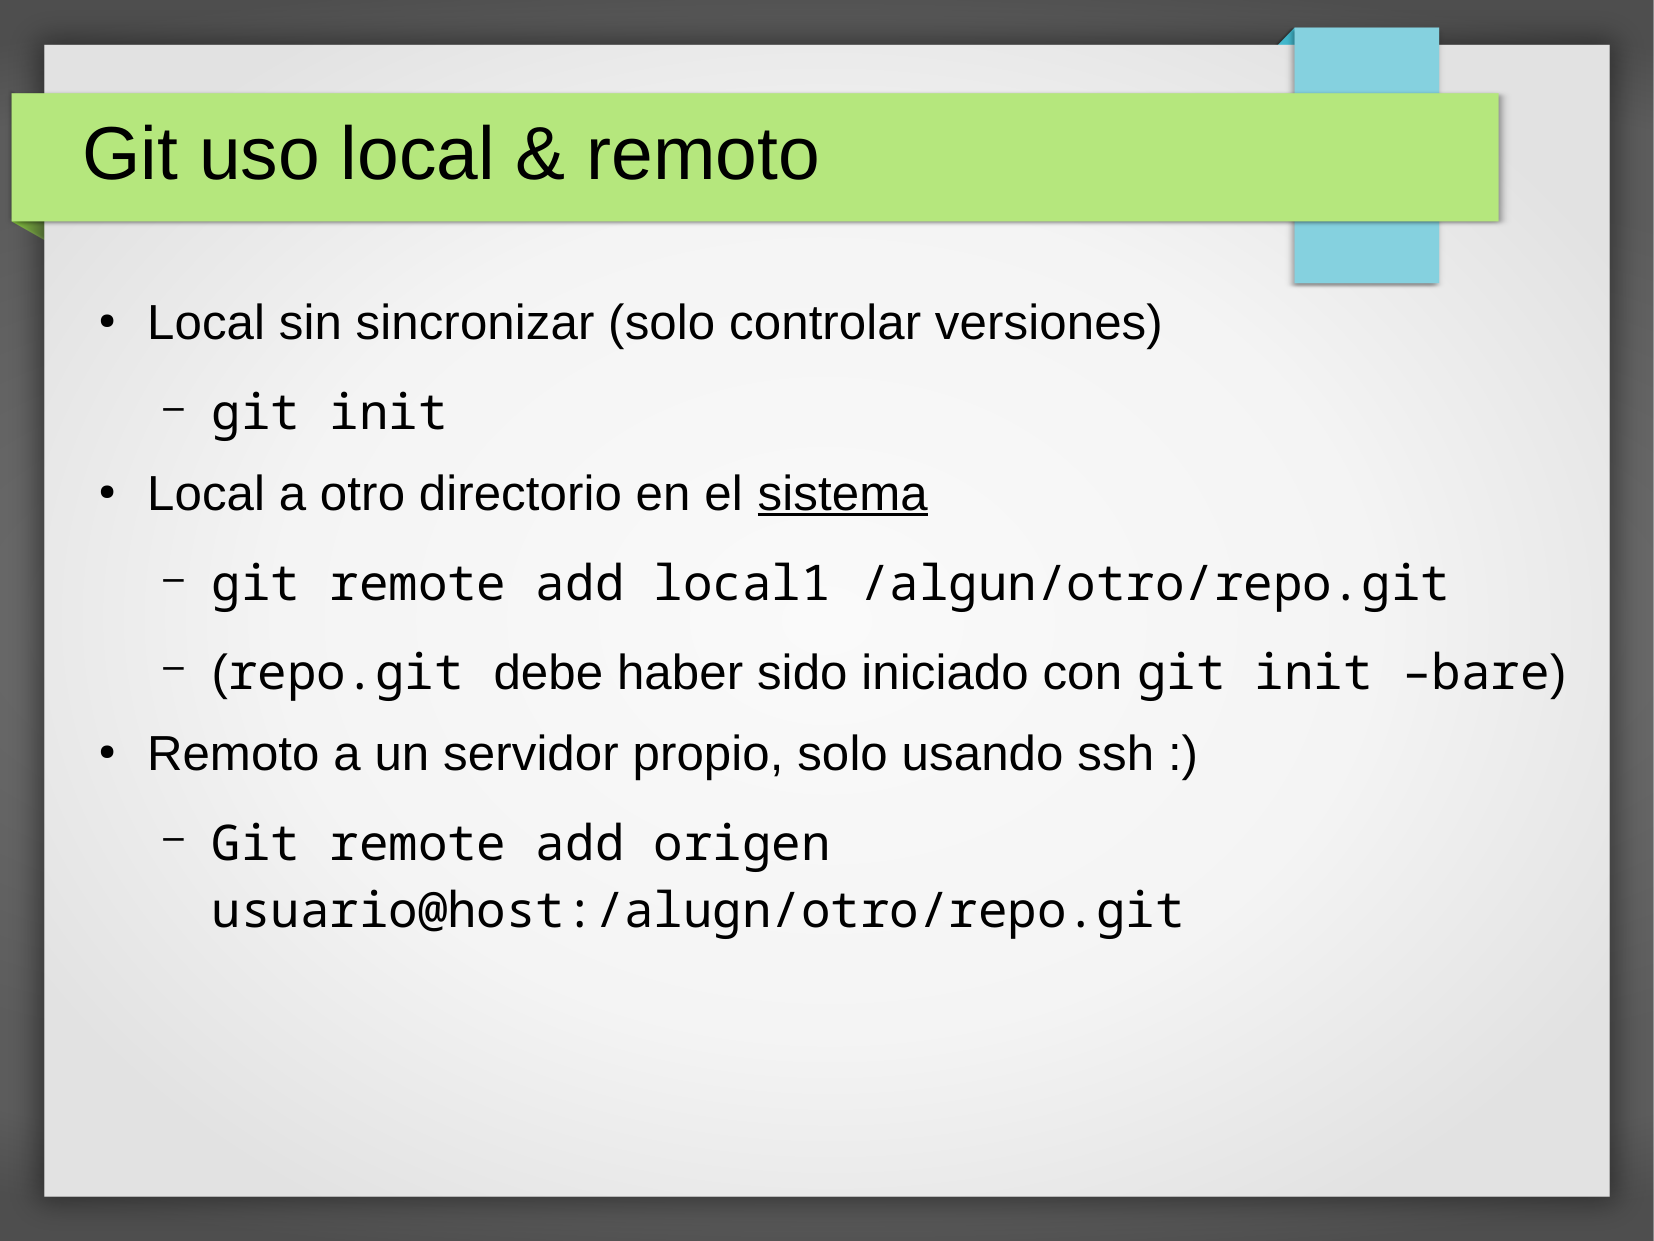

# Git uso local & remoto
Local sin sincronizar (solo controlar versiones)
git init
Local a otro directorio en el sistema
git remote add local1 /algun/otro/repo.git
(repo.git debe haber sido iniciado con git init –bare)
Remoto a un servidor propio, solo usando ssh :)
Git remote add origen usuario@host:/alugn/otro/repo.git